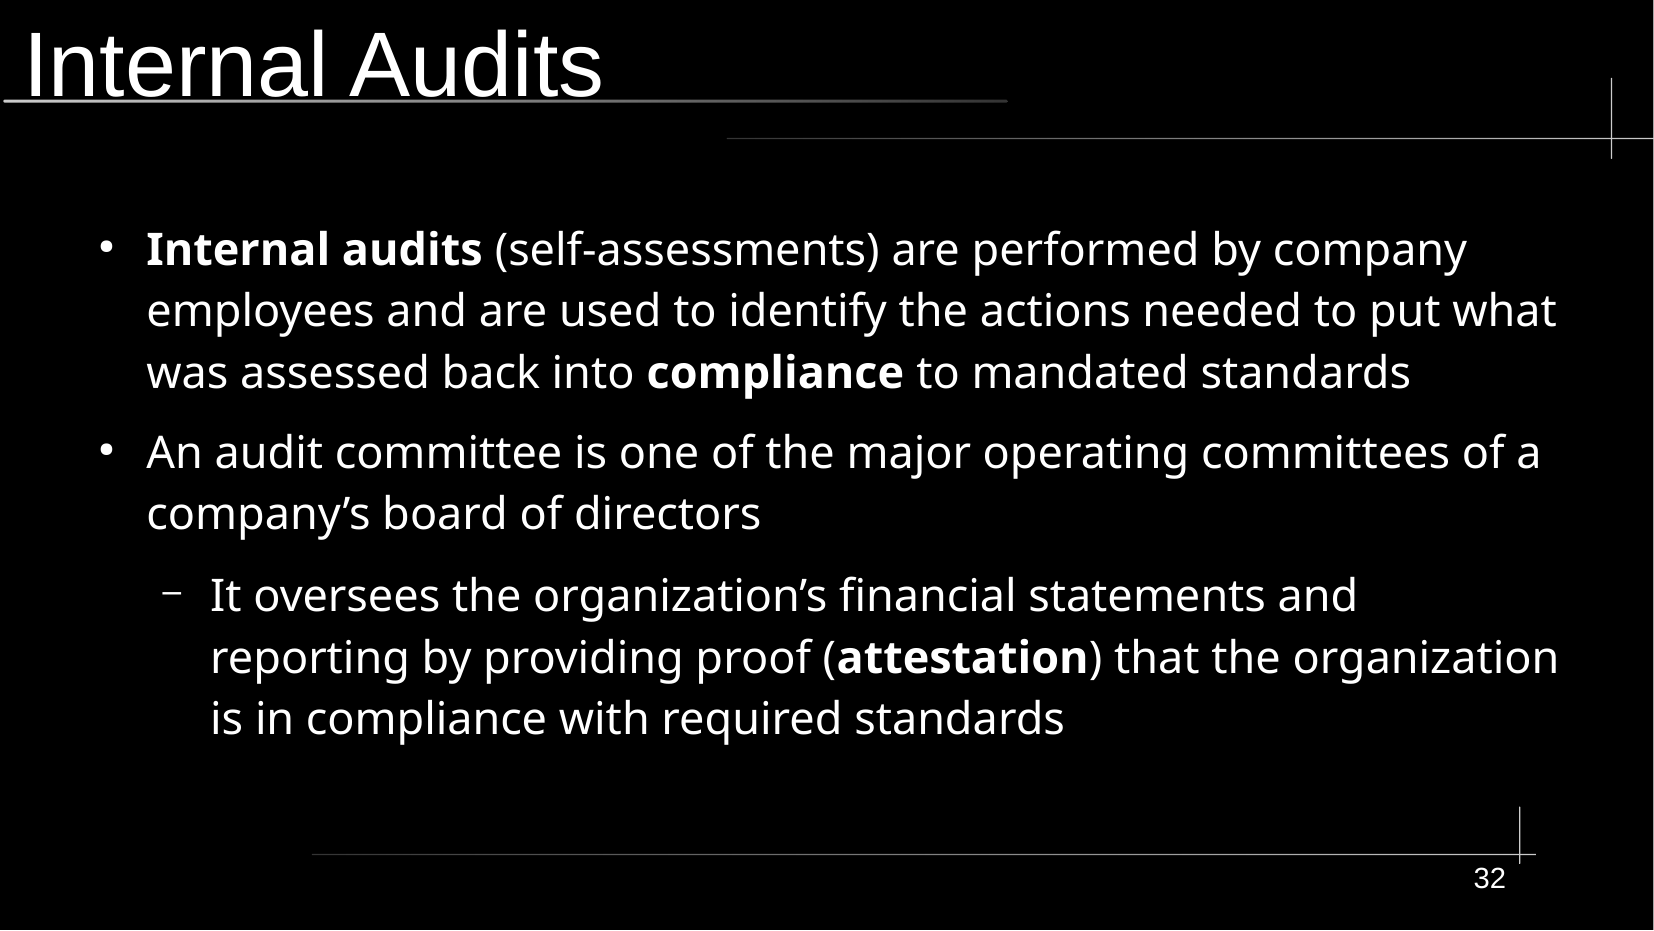

# Internal Audits
Internal audits (self-assessments) are performed by company employees and are used to identify the actions needed to put what was assessed back into compliance to mandated standards
An audit committee is one of the major operating committees of a company’s board of directors
It oversees the organization’s financial statements and reporting by providing proof (attestation) that the organization is in compliance with required standards
32